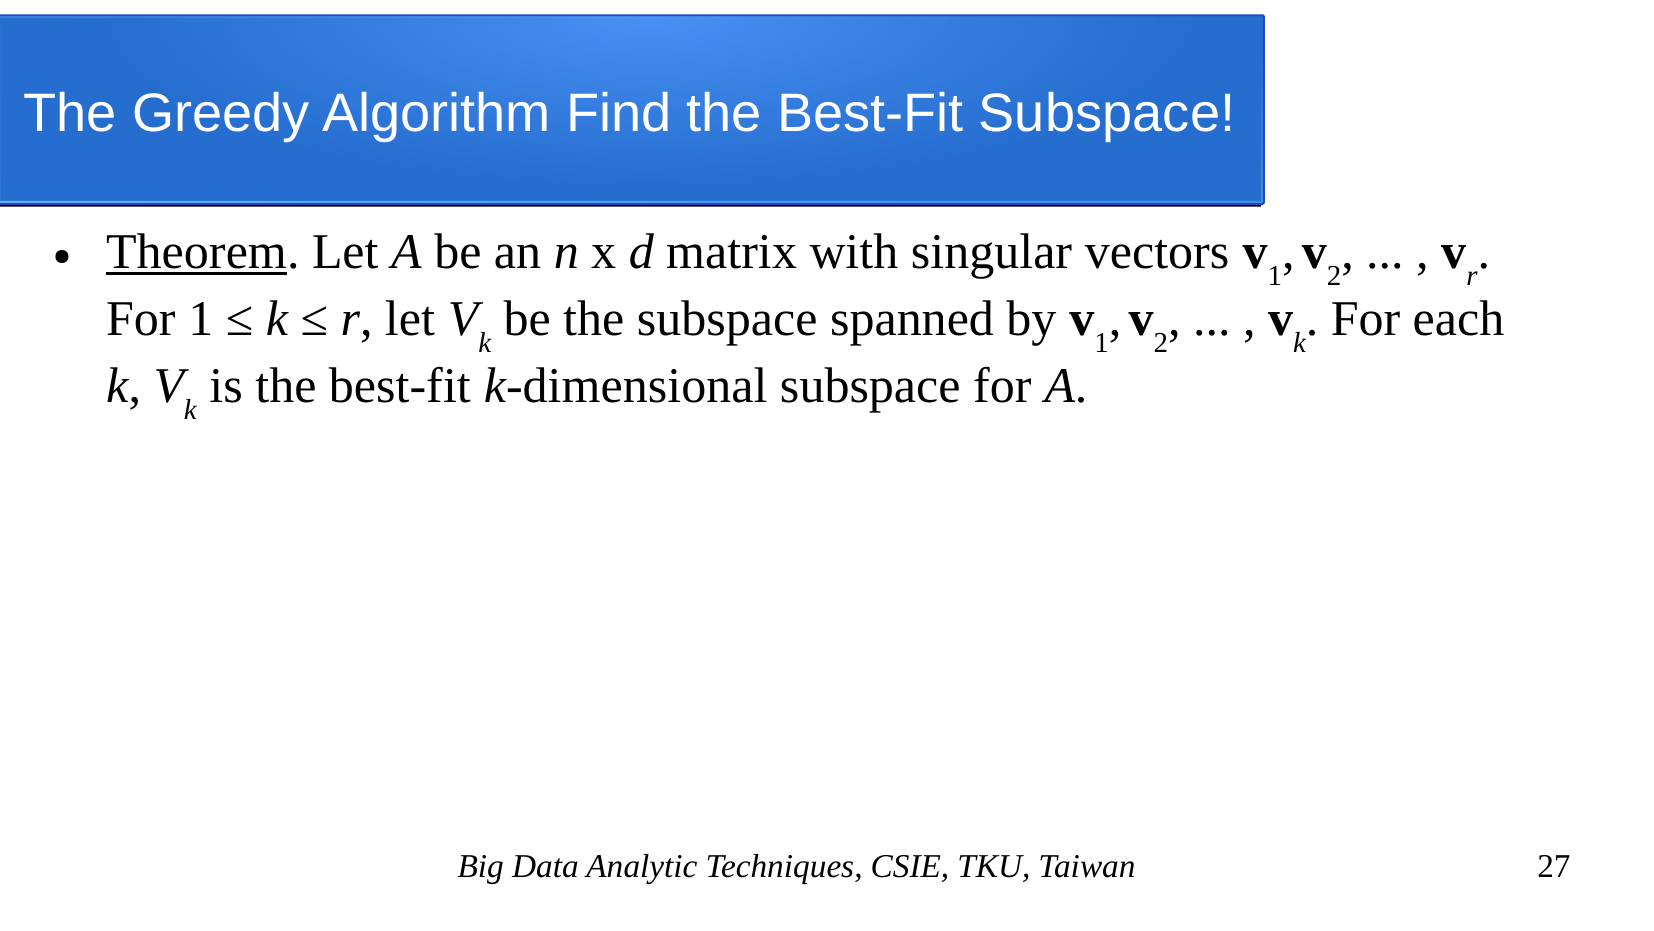

# The Greedy Algorithm Find the Best-Fit Subspace!
Theorem. Let A be an n x d matrix with singular vectors v1, v2, ... , vr. For 1 ≤ k ≤ r, let Vk be the subspace spanned by v1, v2, ... , vk. For each k, Vk is the best-fit k-dimensional subspace for A.
Big Data Analytic Techniques, CSIE, TKU, Taiwan
27